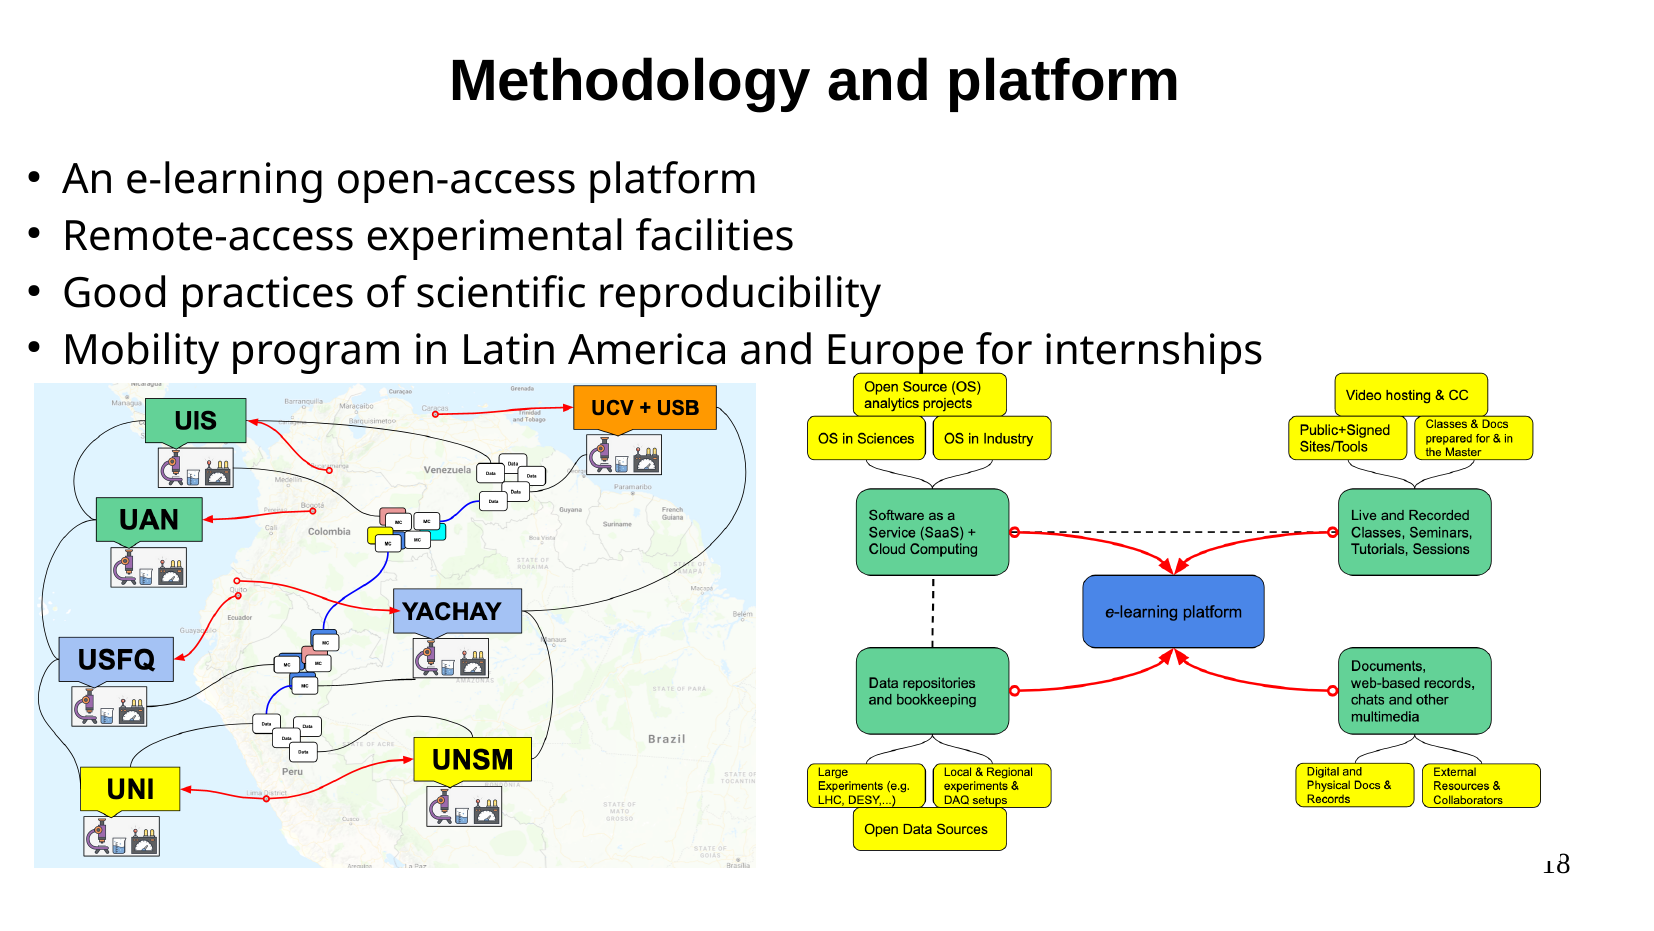

Methodology and platform
An e-learning open-access platform
Remote-access experimental facilities
Good practices of scientific reproducibility
Mobility program in Latin America and Europe for internships
18